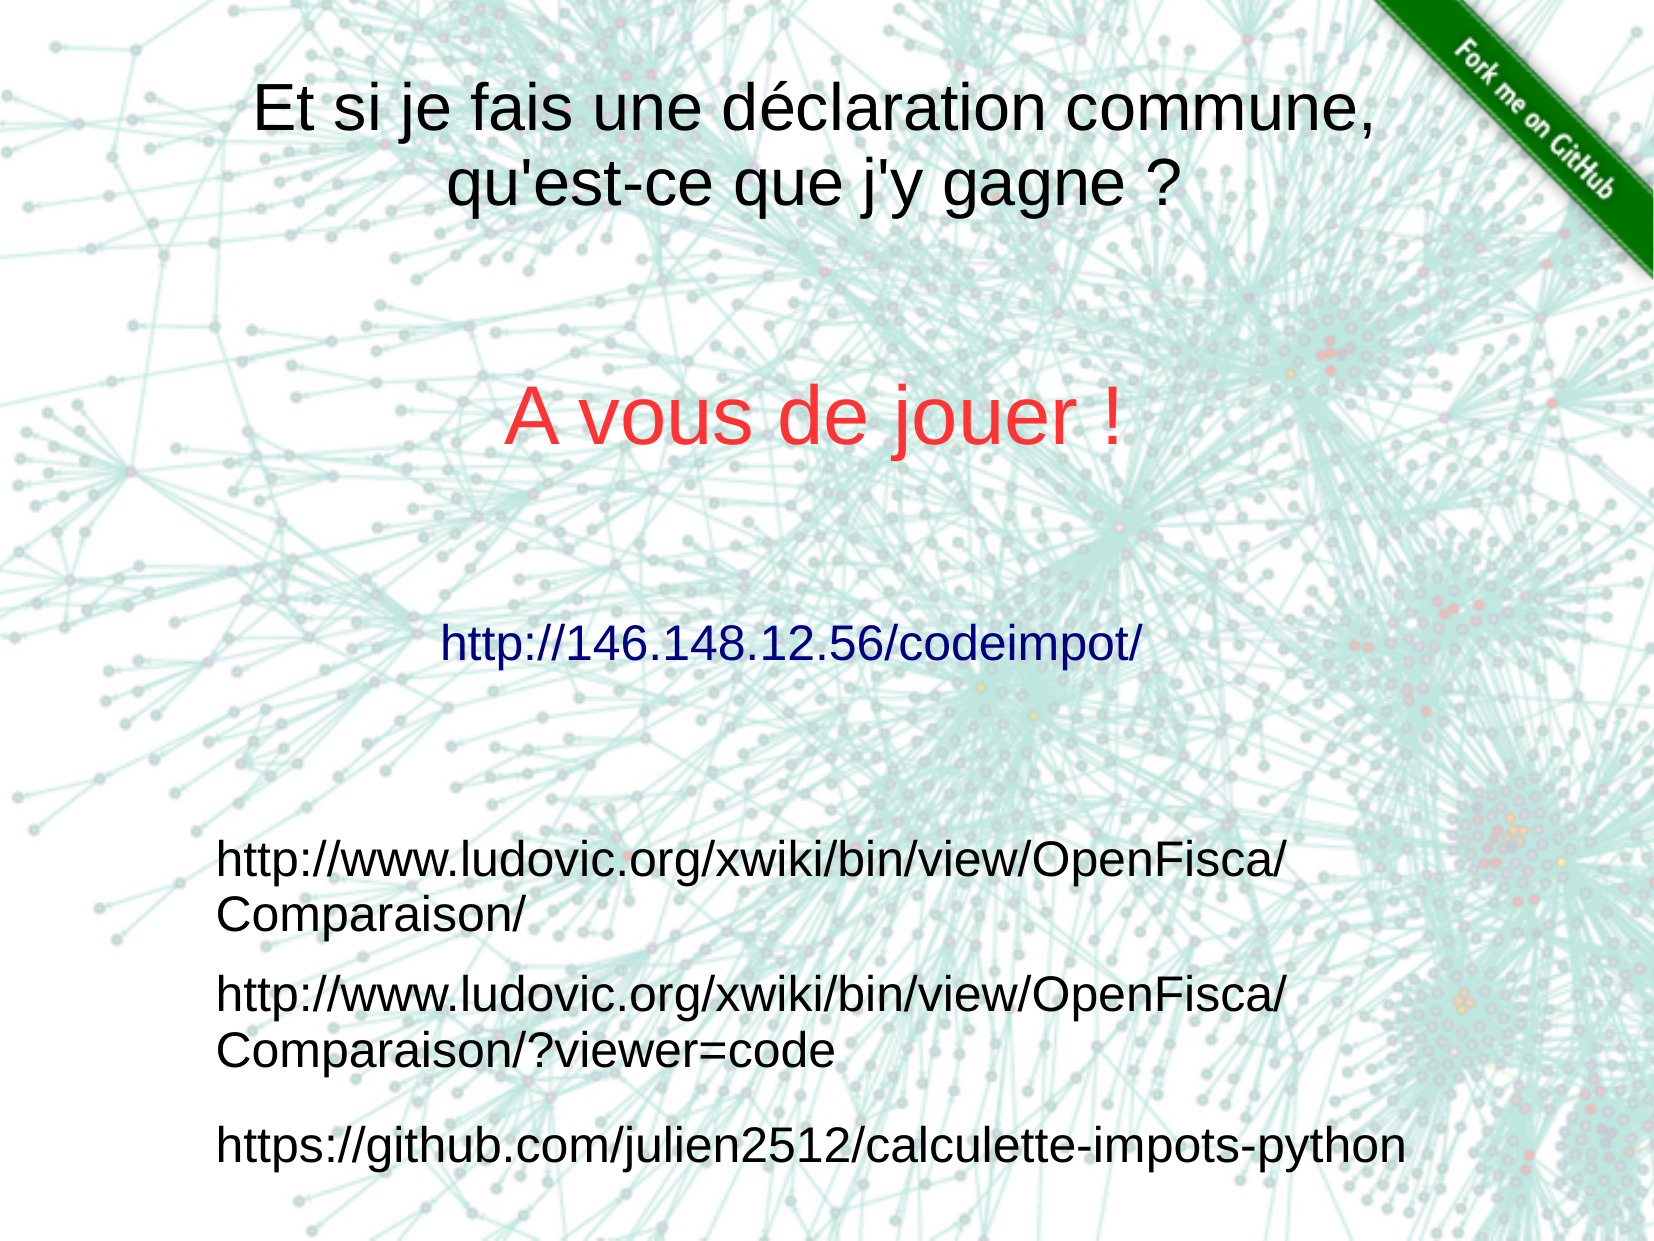

Et si je fais une déclaration commune,
qu'est-ce que j'y gagne ?
A vous de jouer !
http://146.148.12.56/codeimpot/
http://www.ludovic.org/xwiki/bin/view/OpenFisca/Comparaison/
http://www.ludovic.org/xwiki/bin/view/OpenFisca/Comparaison/?viewer=code
https://github.com/julien2512/calculette-impots-python